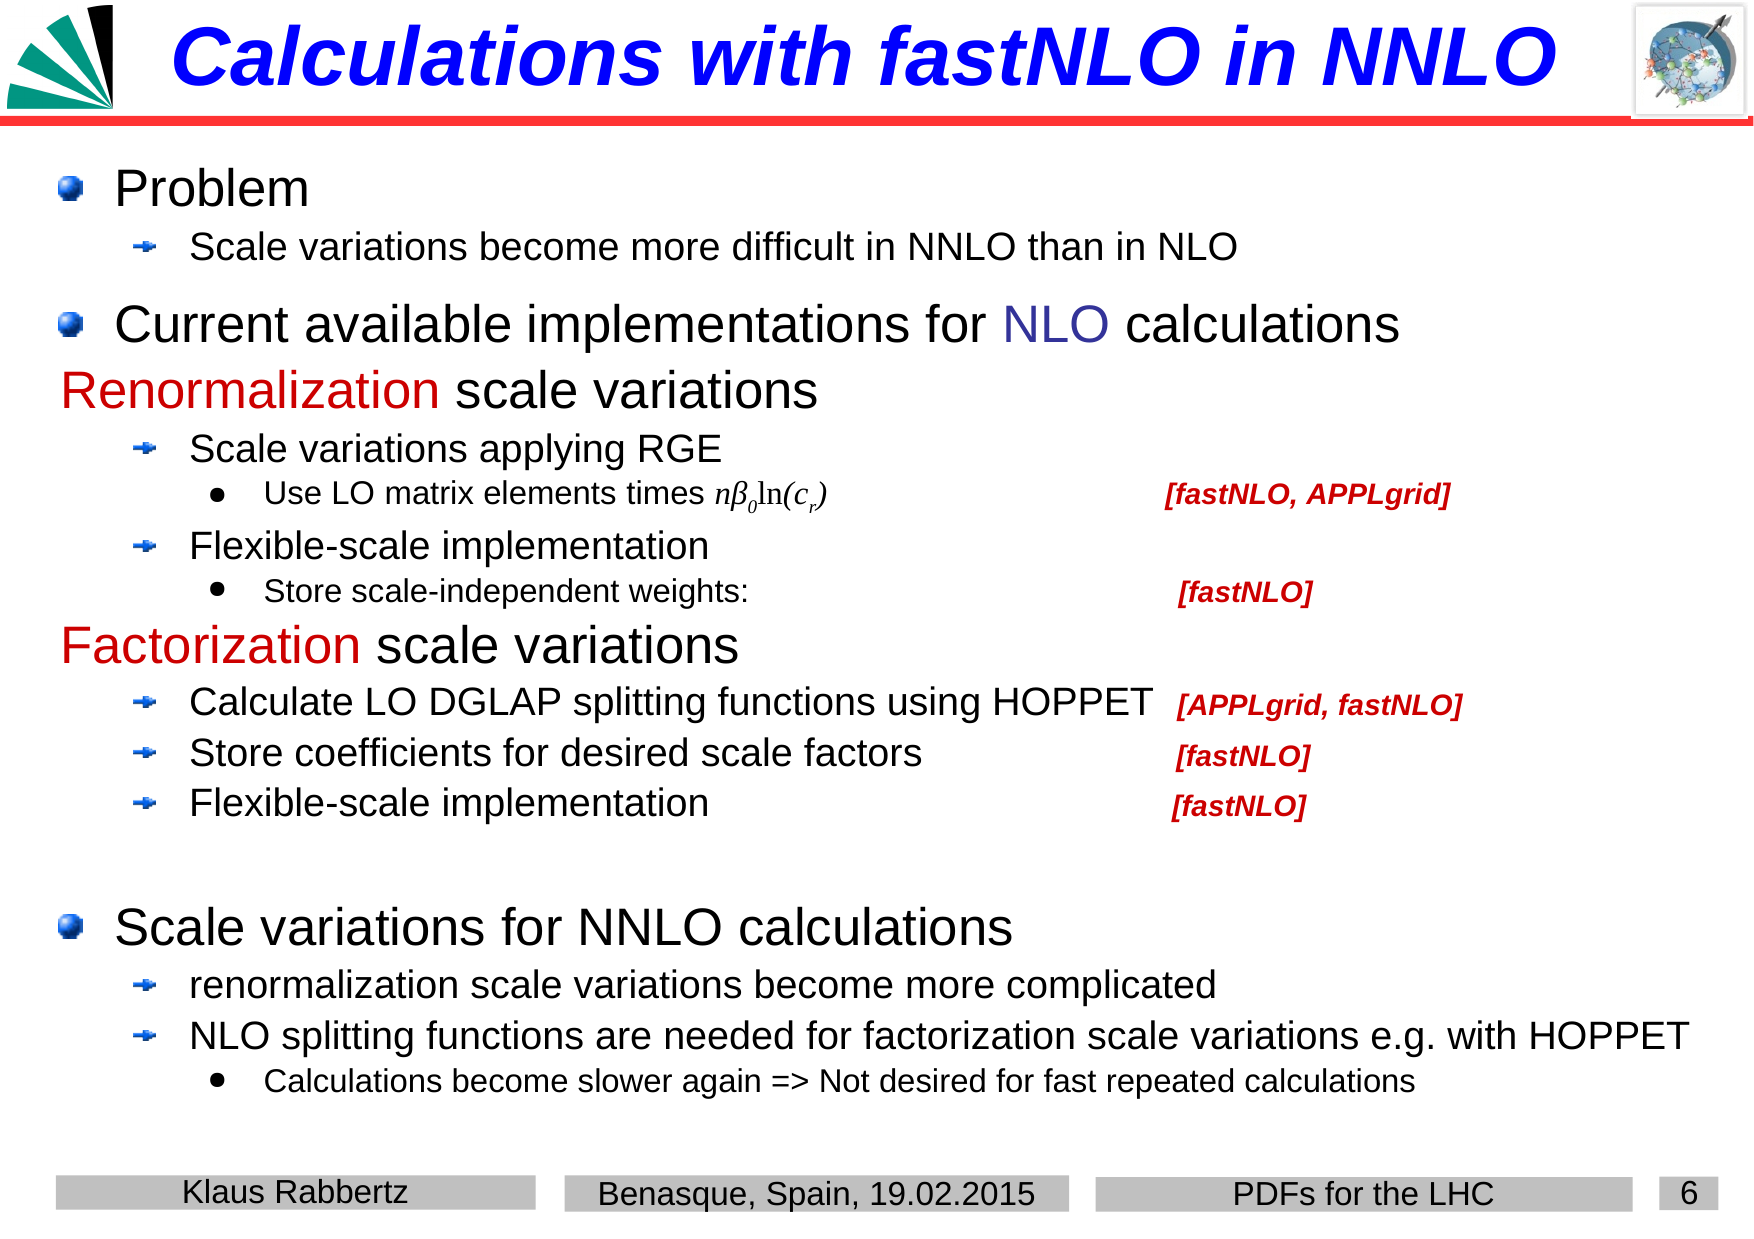

# Calculations with fastNLO in NNLO
Problem
Scale variations become more difficult in NNLO than in NLO
Current available implementations for NLO calculations
Renormalization scale variations
Scale variations applying RGE
Use LO matrix elements times nβ0ln(cr) [fastNLO, APPLgrid]
Flexible-scale implementation
Store scale-independent weights: 	 [fastNLO]
Factorization scale variations
Calculate LO DGLAP splitting functions using HOPPET [APPLgrid, fastNLO]
Store coefficients for desired scale factors [fastNLO]
Flexible-scale implementation [fastNLO]
Scale variations for NNLO calculations
renormalization scale variations become more complicated
NLO splitting functions are needed for factorization scale variations e.g. with HOPPET
Calculations become slower again => Not desired for fast repeated calculations